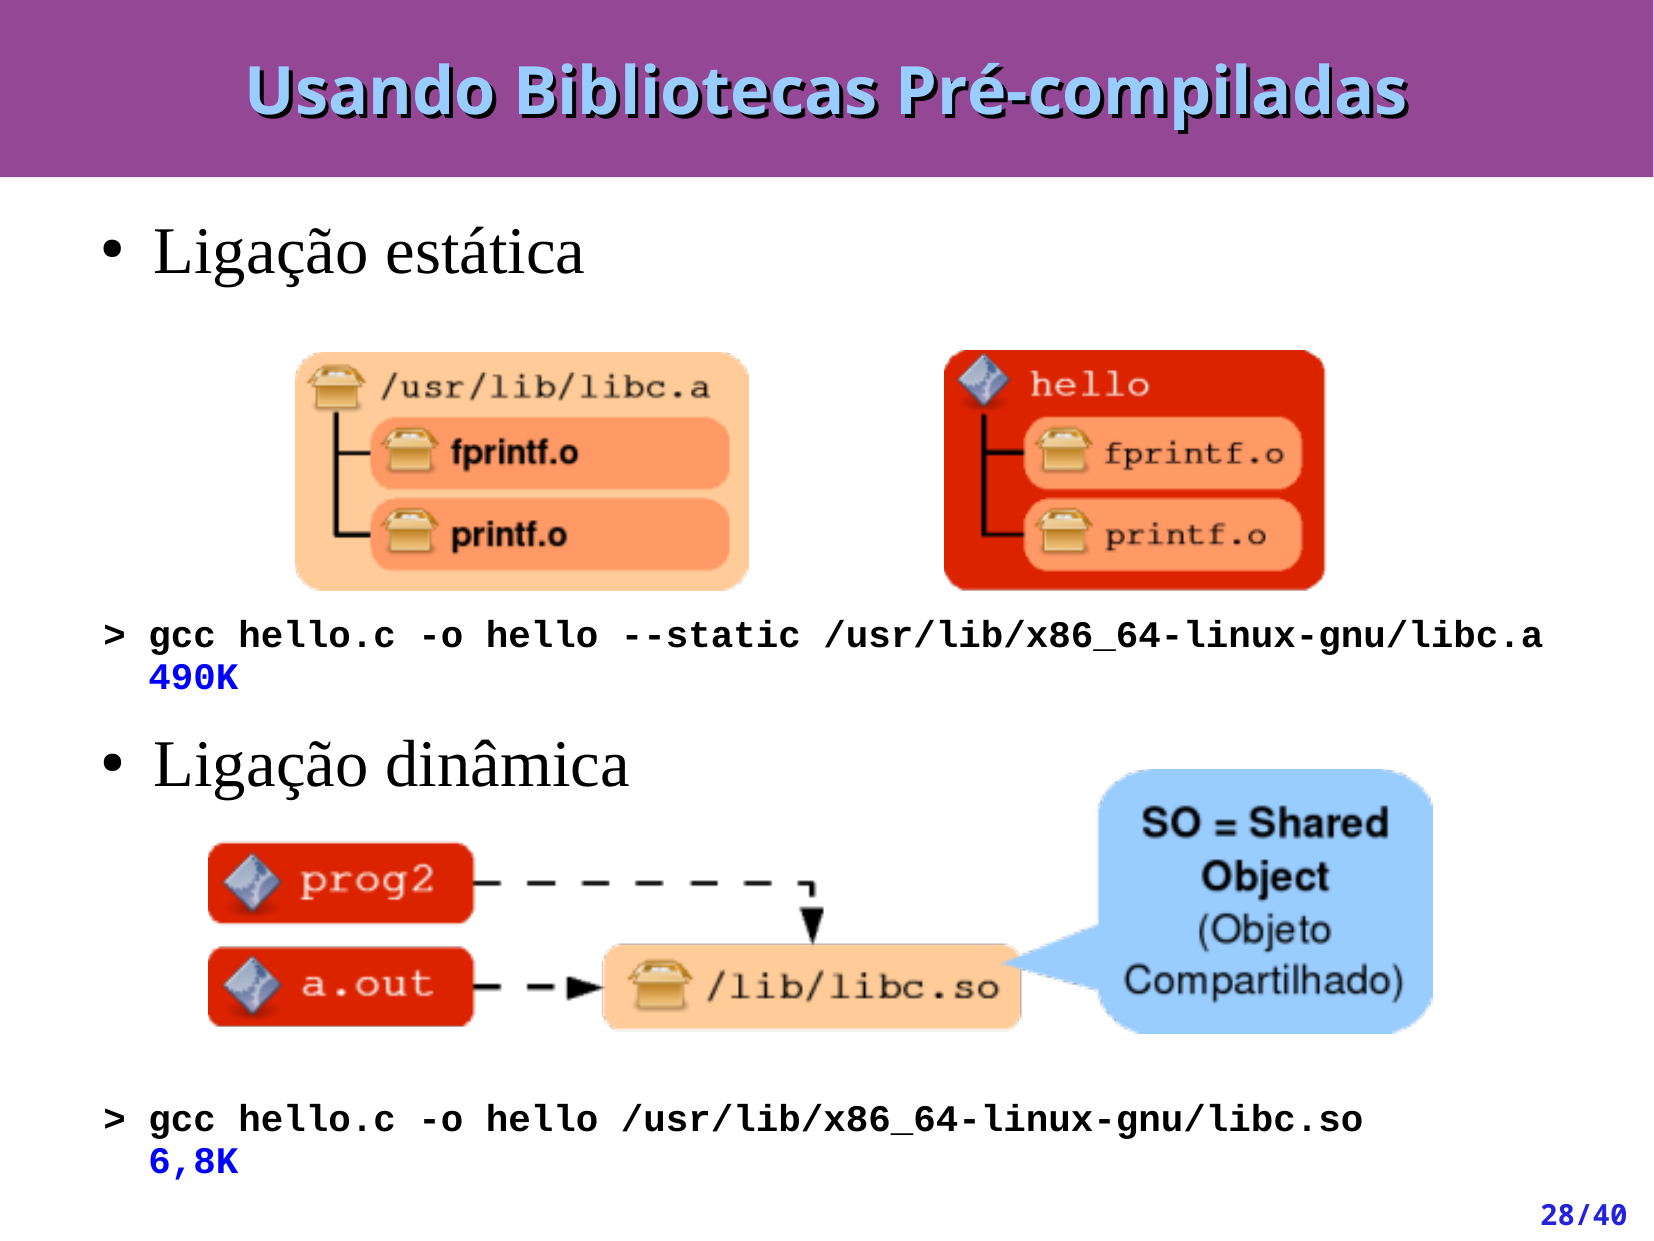

# Usando Bibliotecas Pré-compiladas
Ligação estática
> gcc hello.c -o hello --static /usr/lib/x86_64-linux-gnu/libc.a
 490K
Ligação dinâmica
> gcc hello.c -o hello /usr/lib/x86_64-linux-gnu/libc.so
 6,8K
28